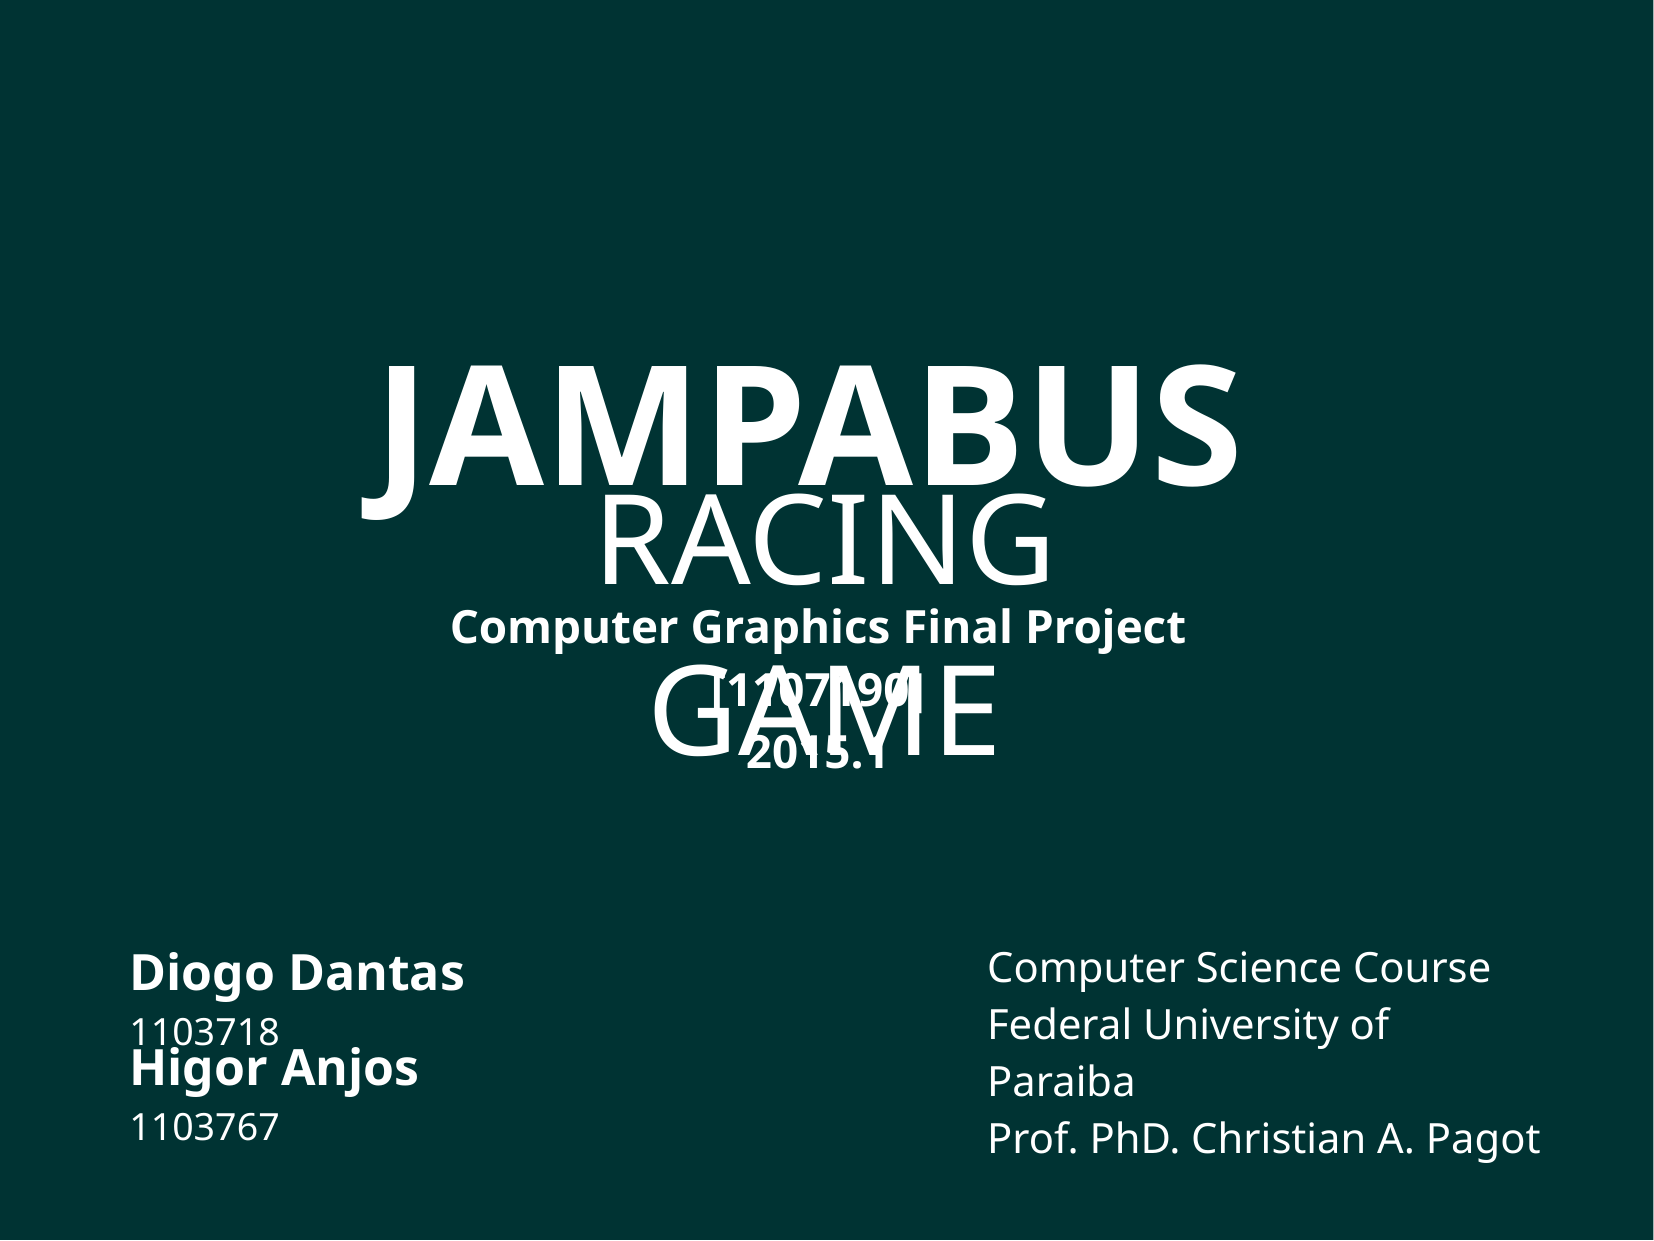

JAMPABUS
RACING GAME
Computer Graphics Final Project
[1107190]
2015.1
Diogo Dantas
1103718
Computer Science Course
Federal University of Paraiba
Prof. PhD. Christian A. Pagot
Higor Anjos
1103767